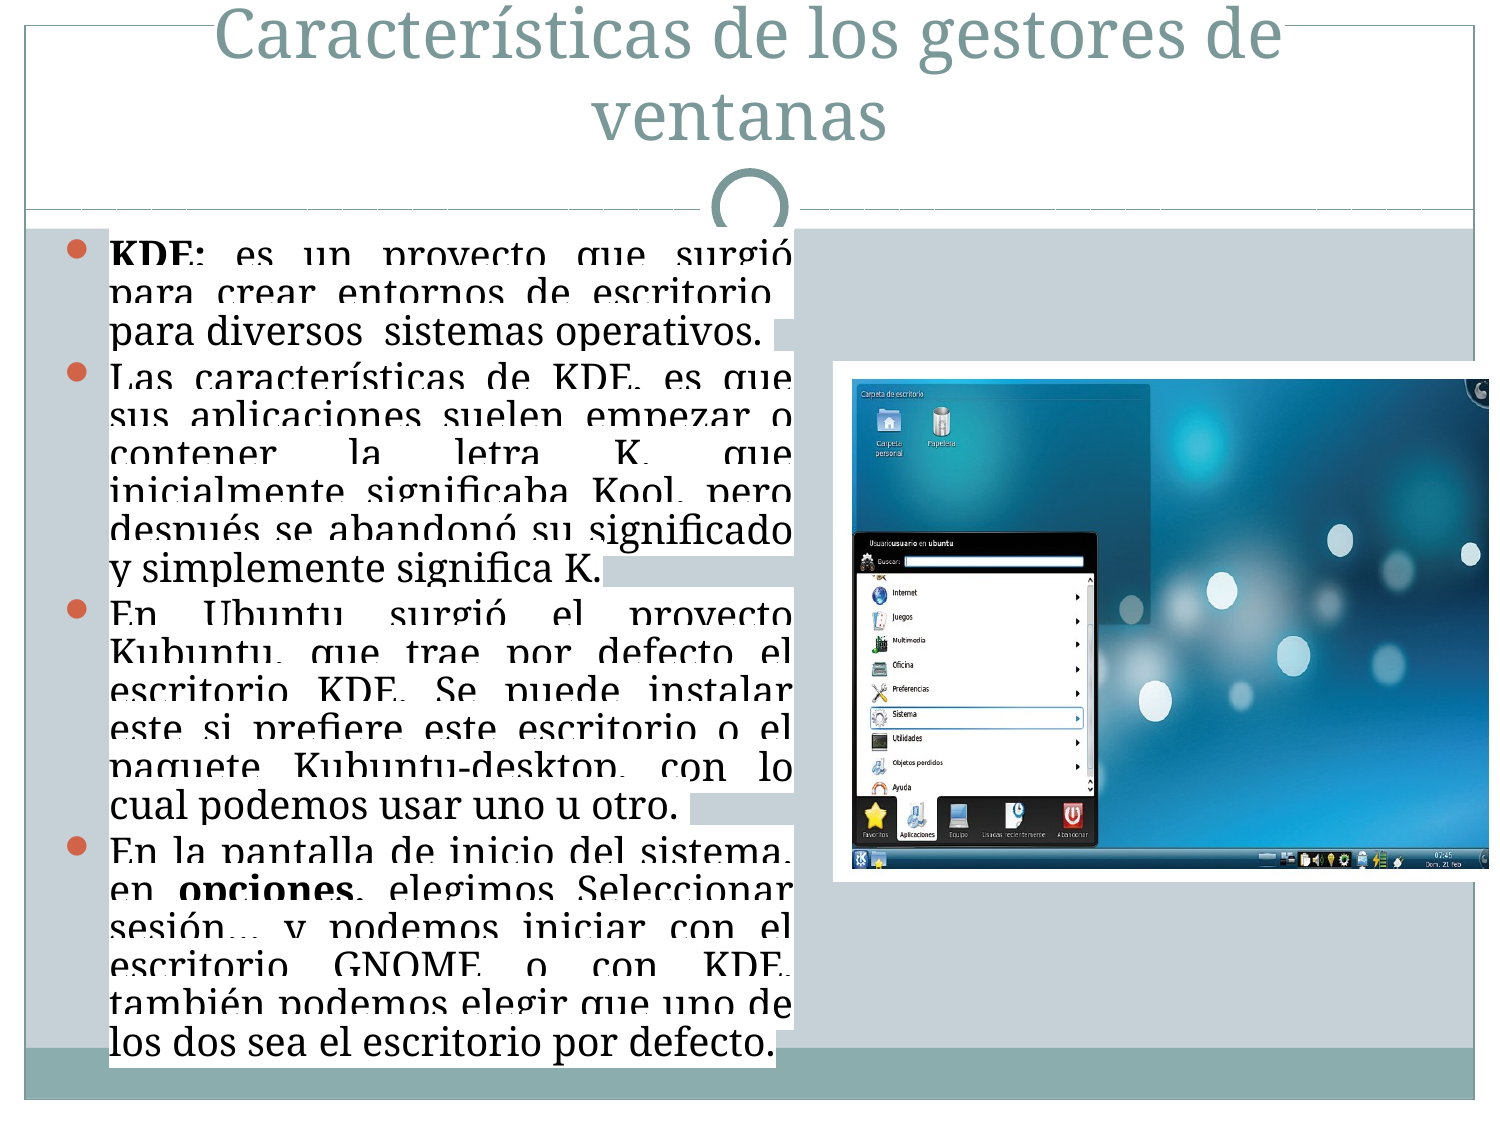

# Características de los gestores de ventanas
KDE: es un proyecto que surgió para crear entornos de escritorio para diversos sistemas operativos.
Las características de KDE, es que sus aplicaciones suelen empezar o contener la letra K, que inicialmente significaba Kool, pero después se abandonó su significado y simplemente significa K.
En Ubuntu surgió el proyecto Kubuntu, que trae por defecto el escritorio KDE. Se puede instalar este si prefiere este escritorio o el paquete Kubuntu-desktop, con lo cual podemos usar uno u otro.
En la pantalla de inicio del sistema, en opciones, elegimos Seleccionar sesión… y podemos iniciar con el escritorio GNOME o con KDE, también podemos elegir que uno de los dos sea el escritorio por defecto.